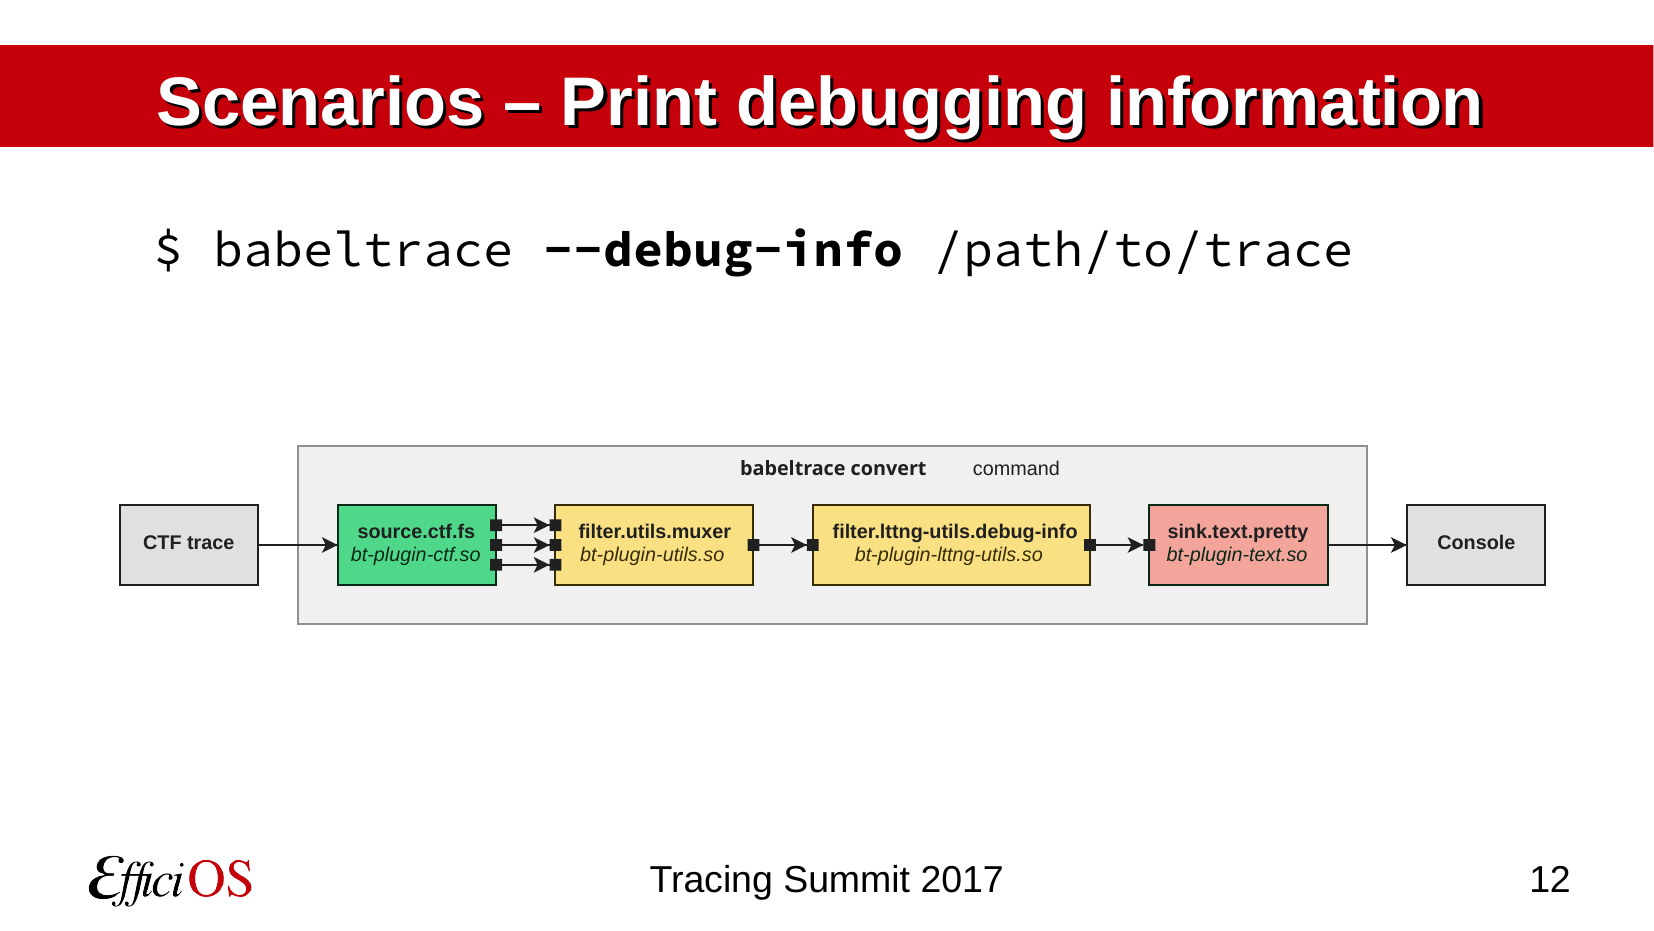

# Scenarios – Print debugging information
$ babeltrace --debug-info /path/to/trace
Tracing Summit 2017
12